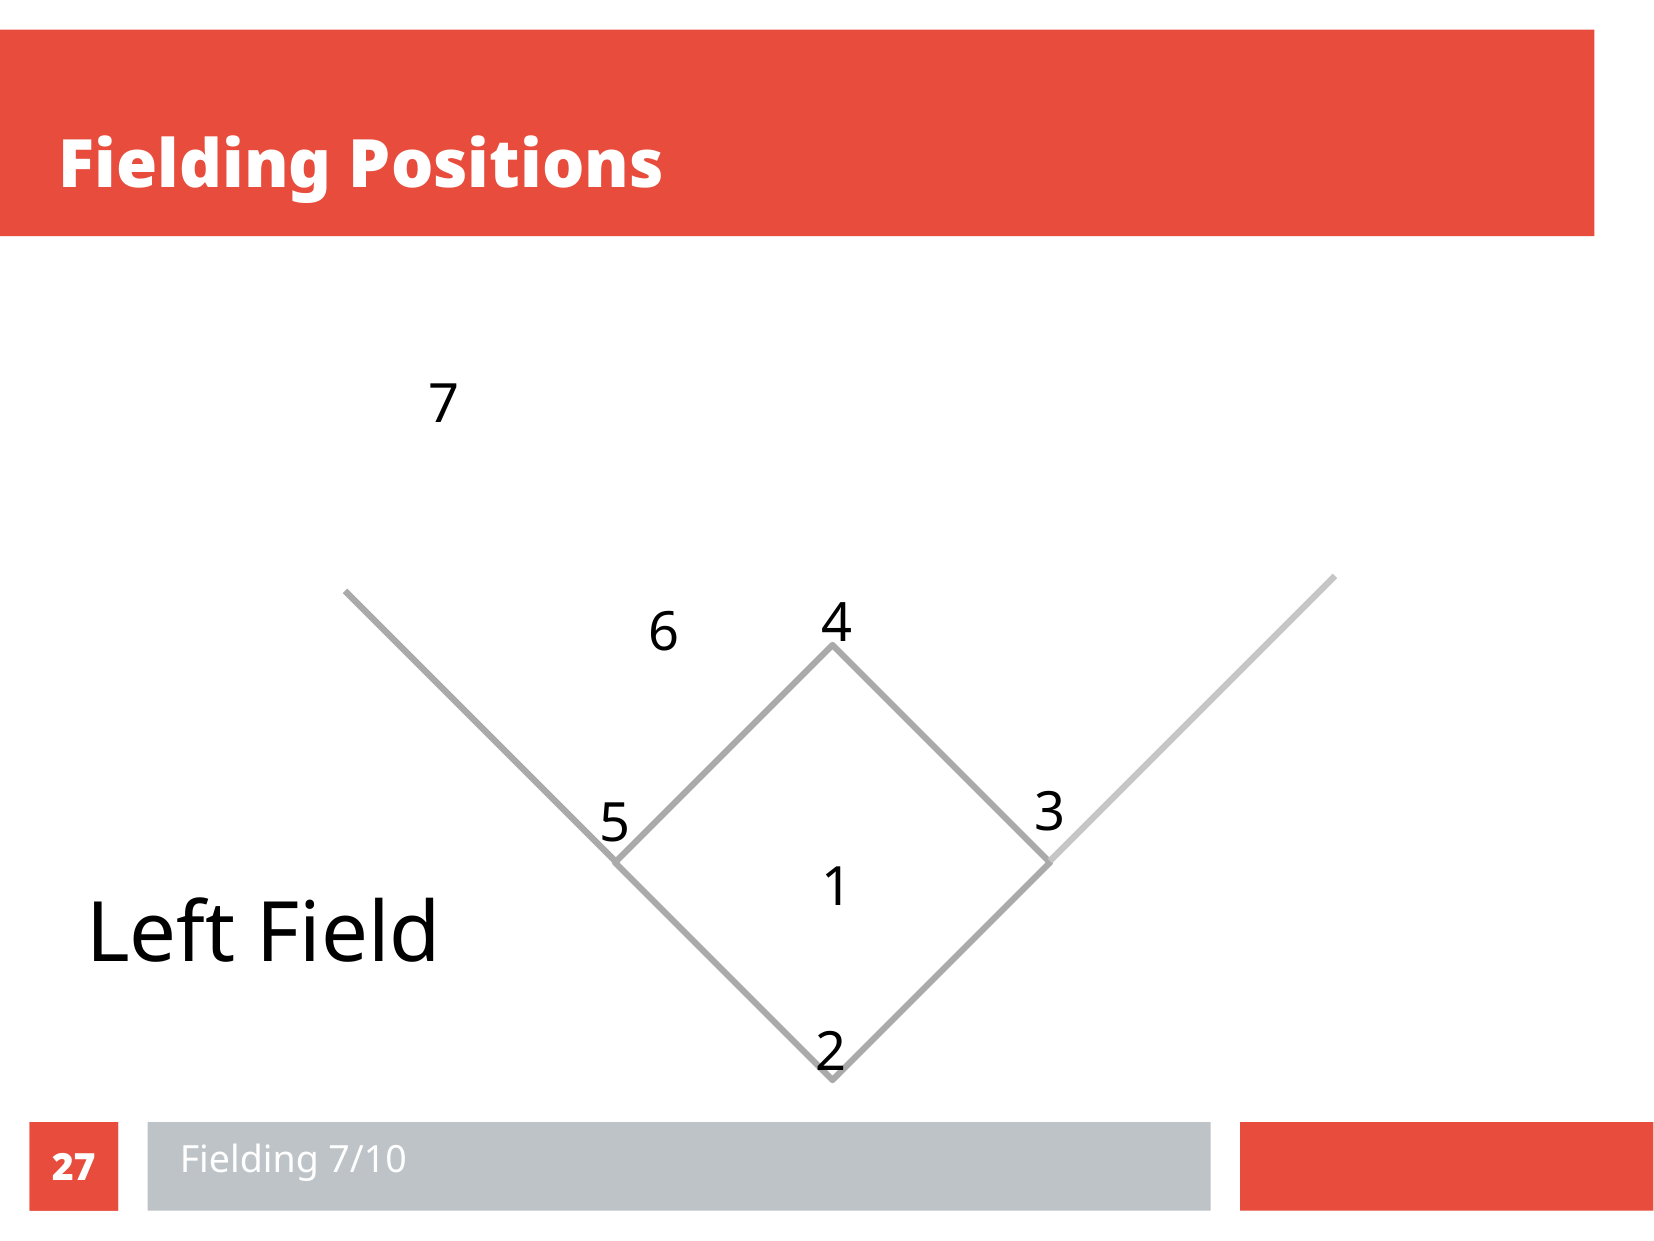

# Fielding Positions
7
4
6
3
5
1
Left Field
2
27
Fielding 7/10